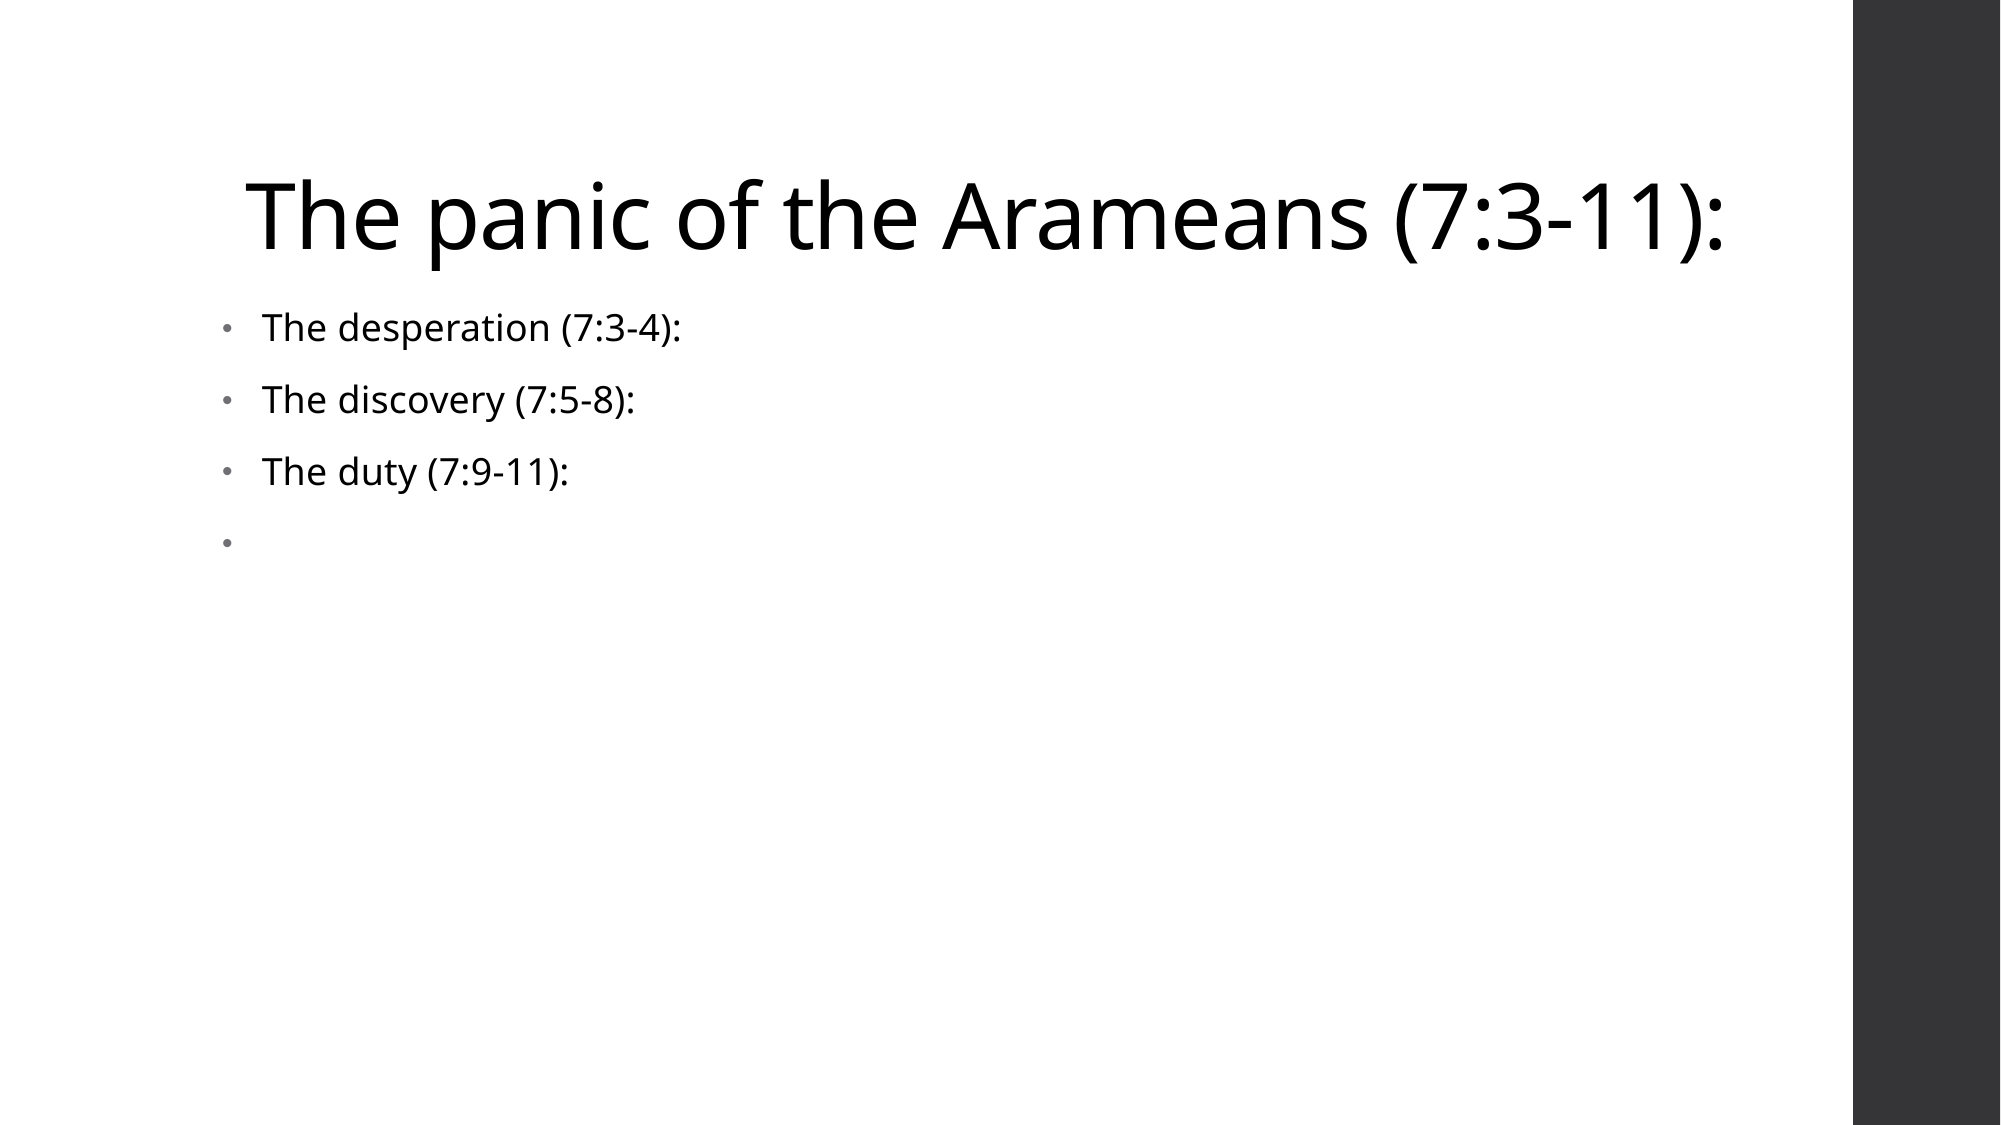

# The panic of the Arameans (7:3-11):
 The desperation (7:3-4):
 The discovery (7:5-8):
 The duty (7:9-11):